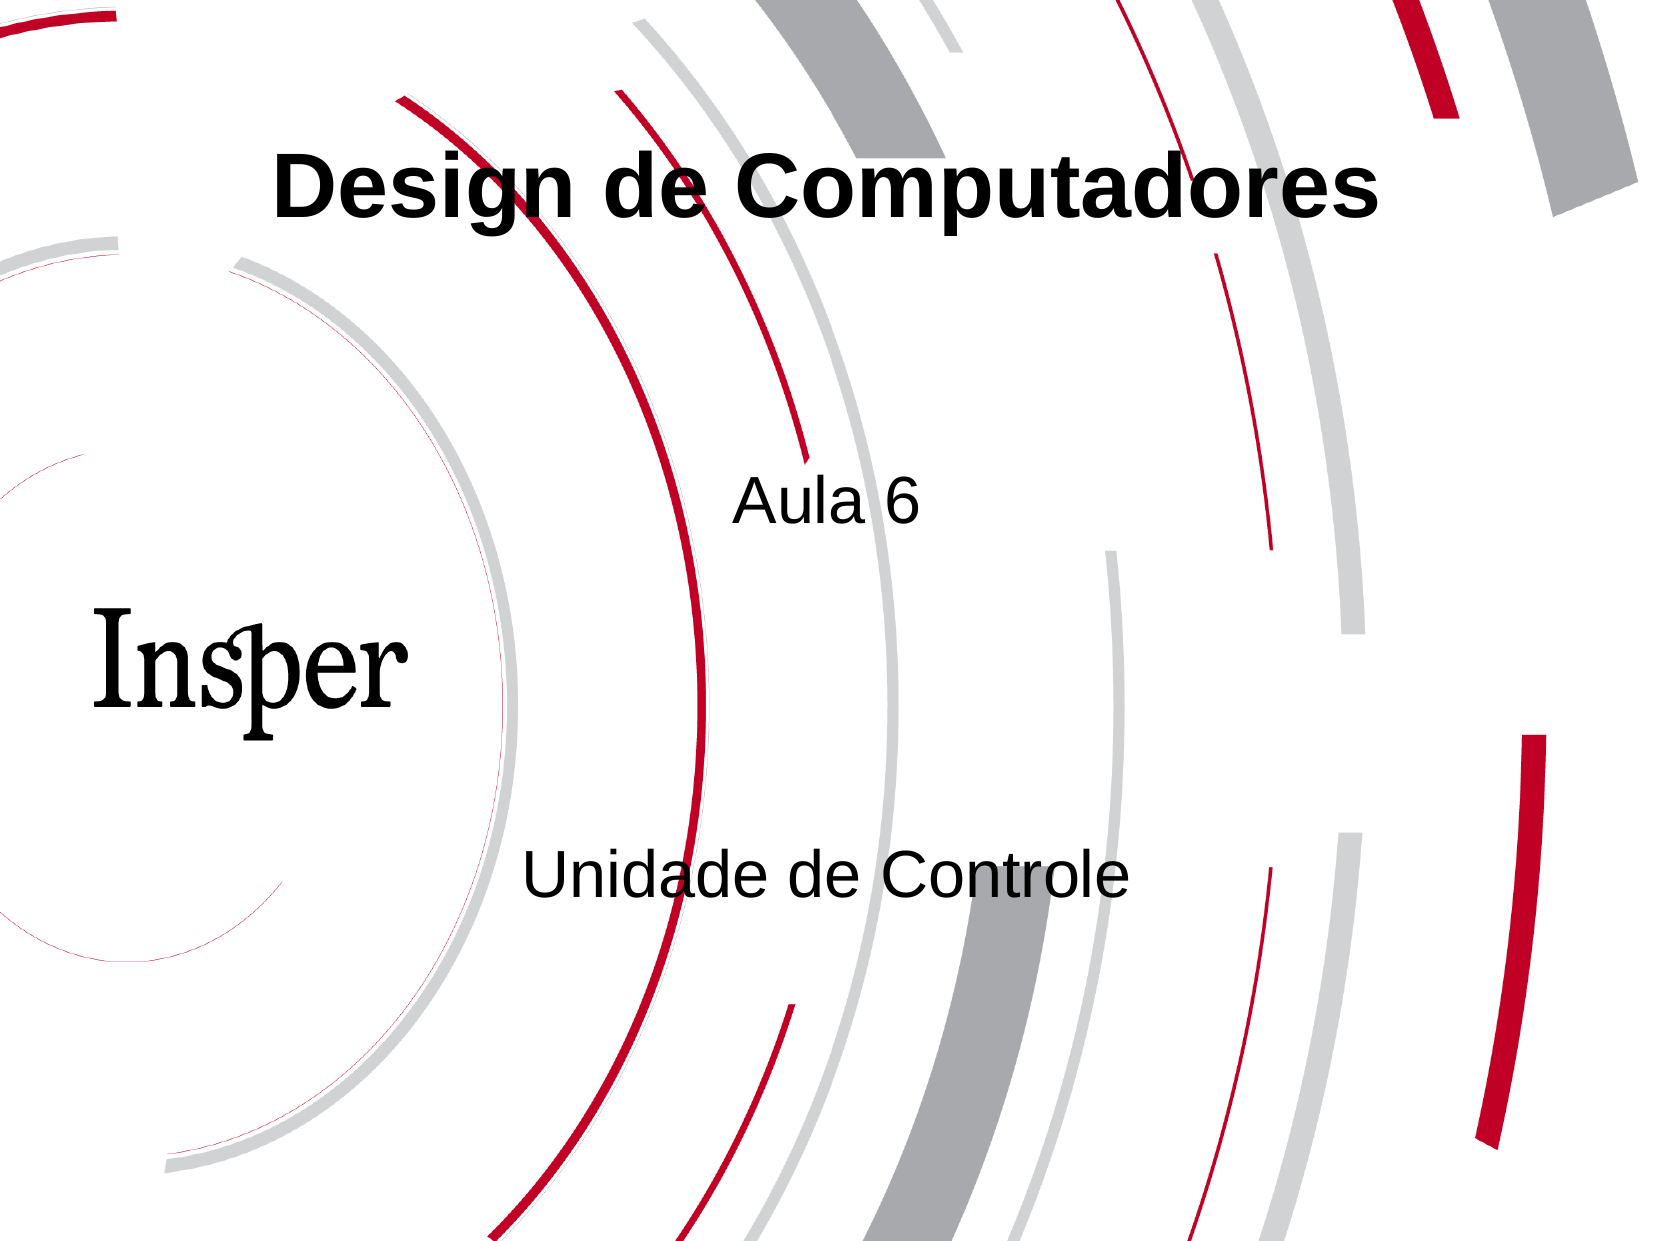

# Design de Computadores
Aula 6
Unidade de Controle